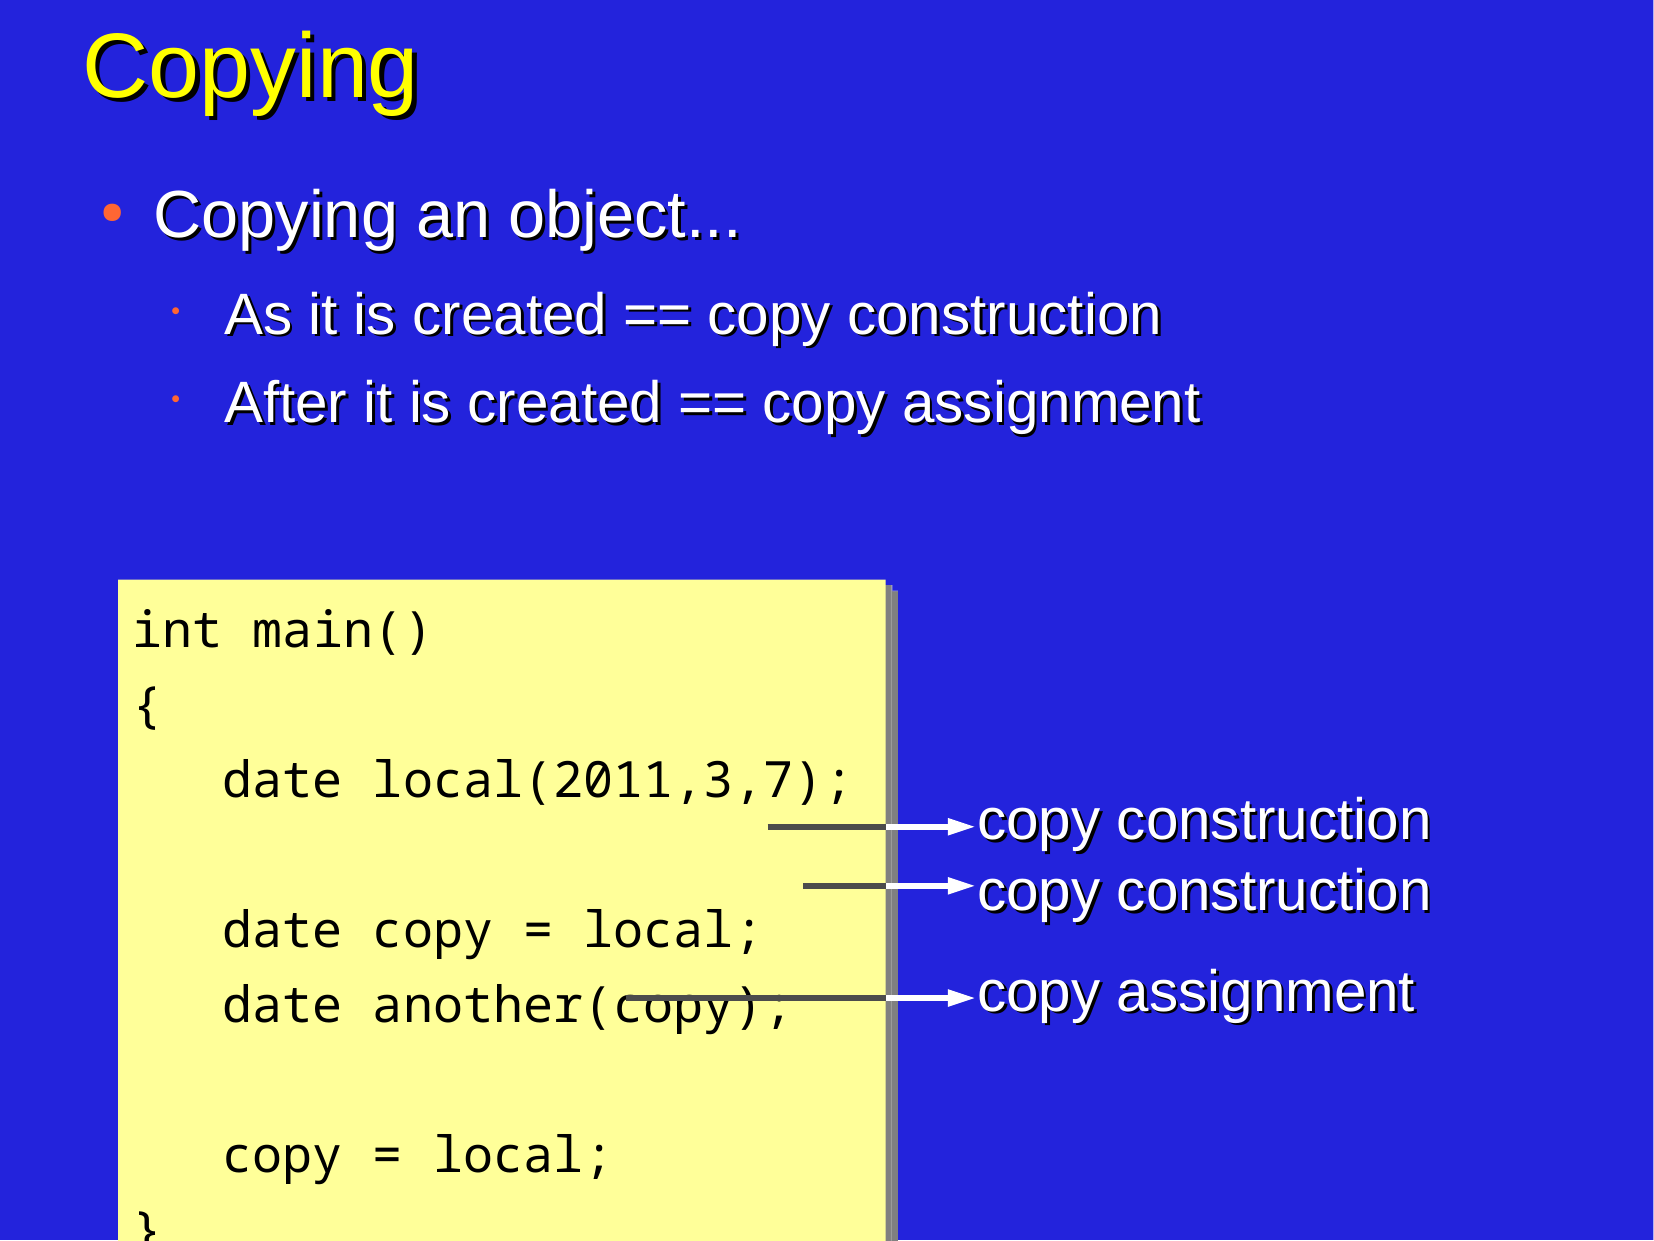

# Copying
Copying an object...
As it is created == copy construction
After it is created == copy assignment
int main()
{
 date local(2011,3,7);
 date copy = local;
 date another(copy);
 copy = local;
}
copy construction
copy construction
copy assignment